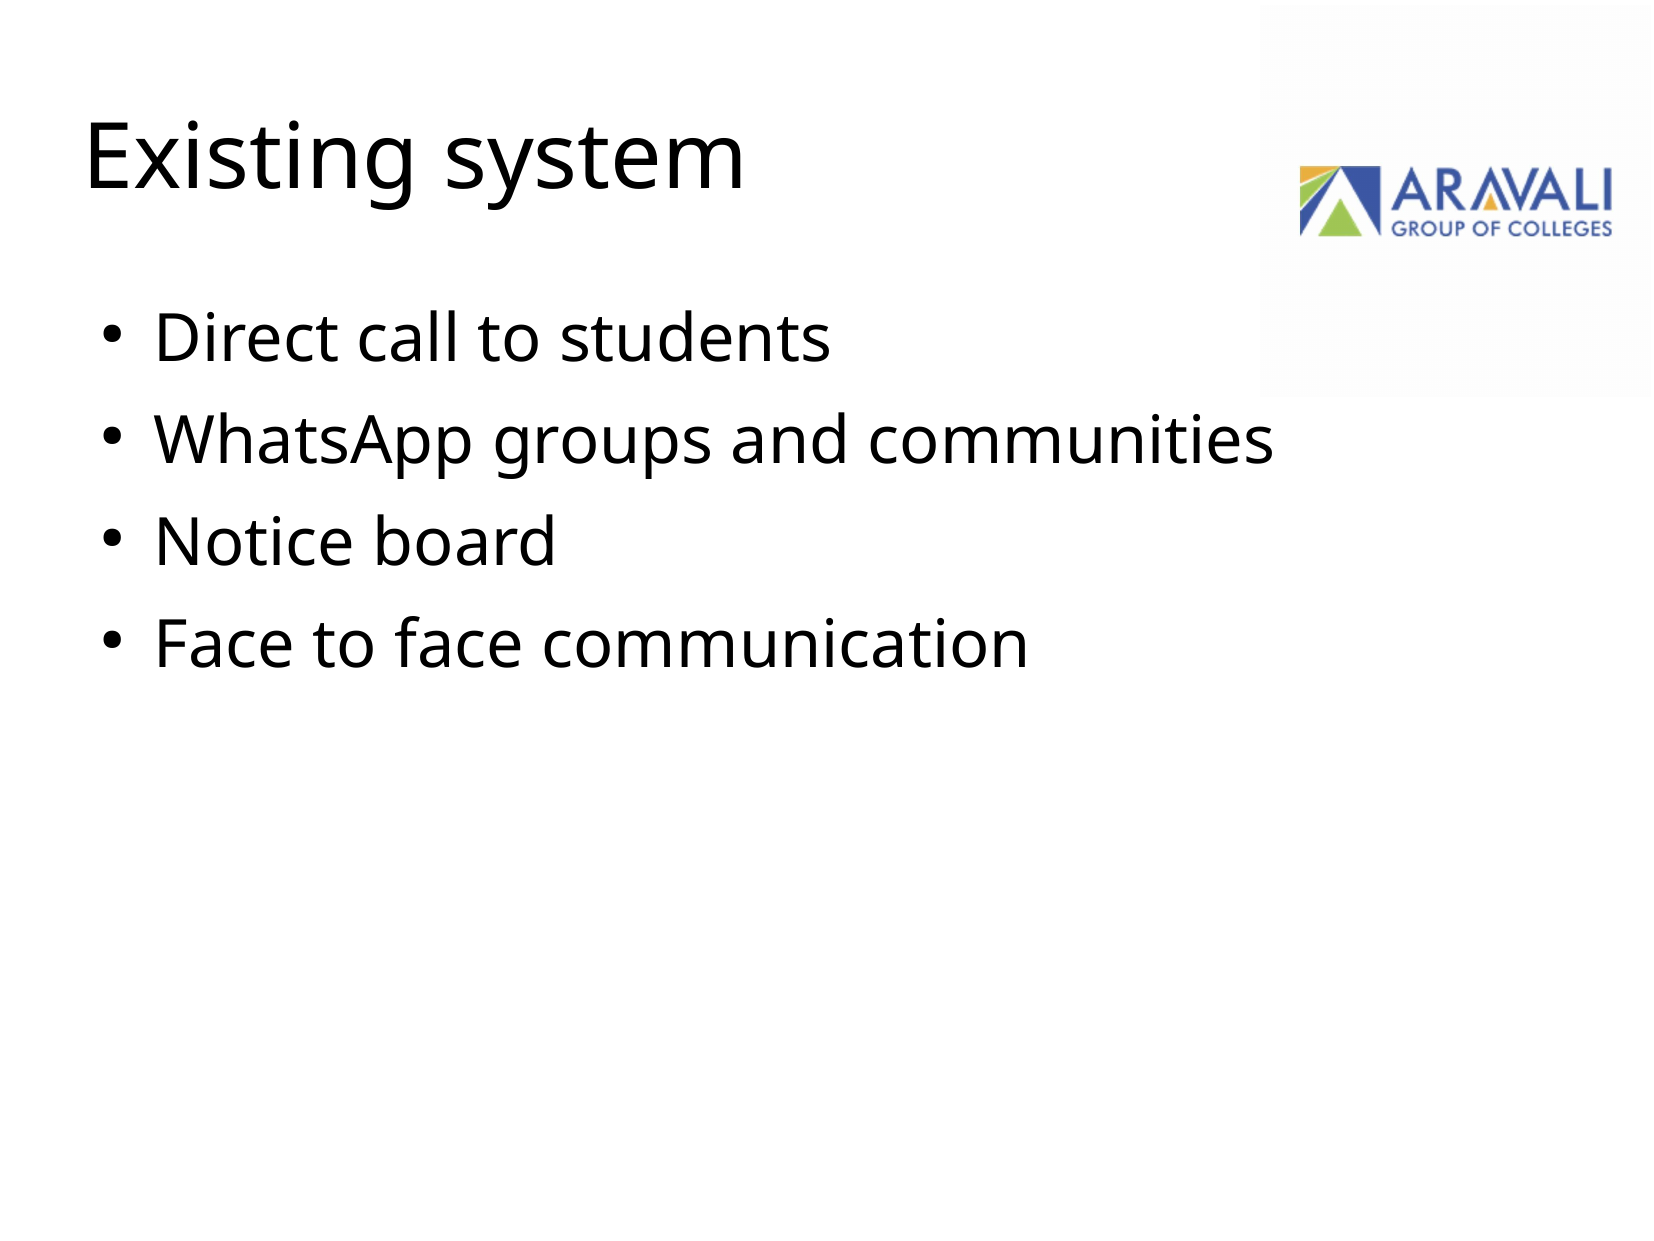

# Existing system
Direct call to students
WhatsApp groups and communities
Notice board
Face to face communication